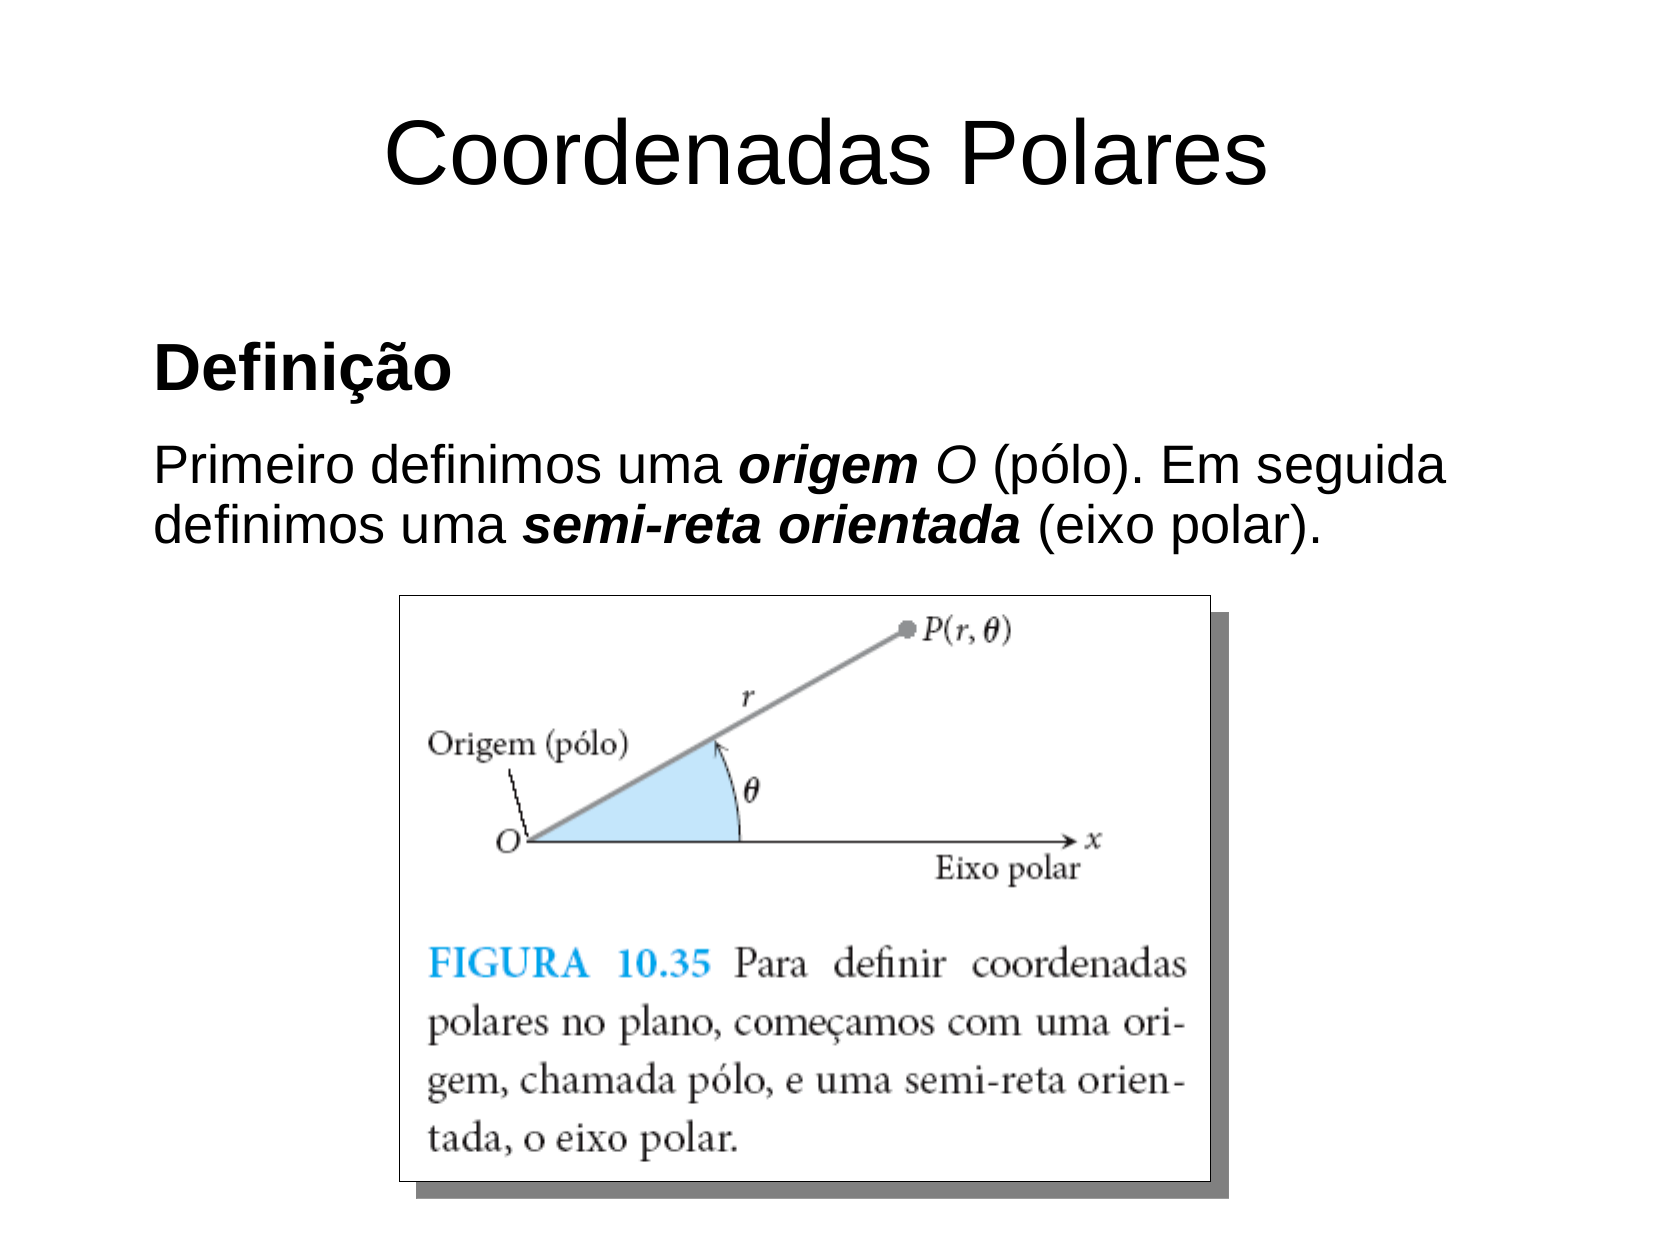

Coordenadas Polares
Coordenadas Polares
# Definição
Primeiro definimos uma origem O (pólo). Em seguida definimos uma semi-reta orientada (eixo polar).